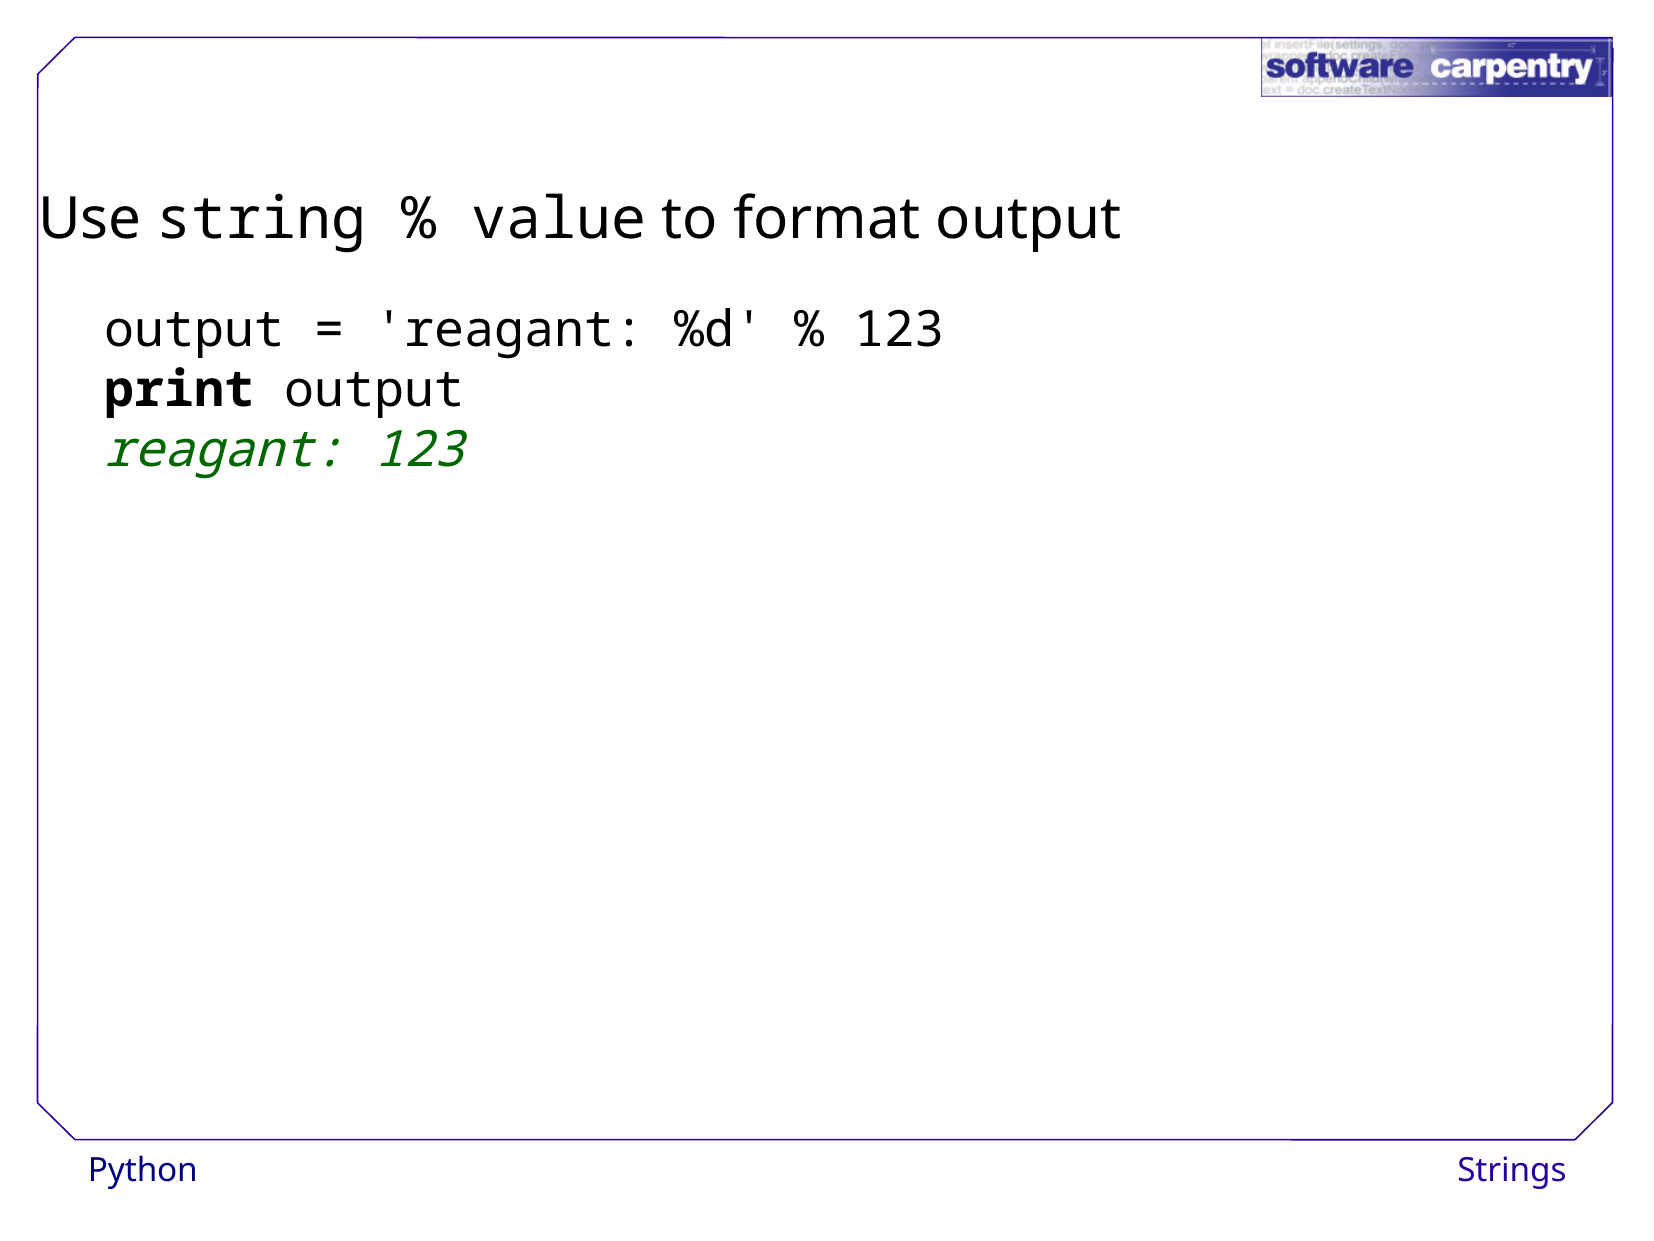

Use string % value to format output
output = 'reagant: %d' % 123
print output
reagant: 123